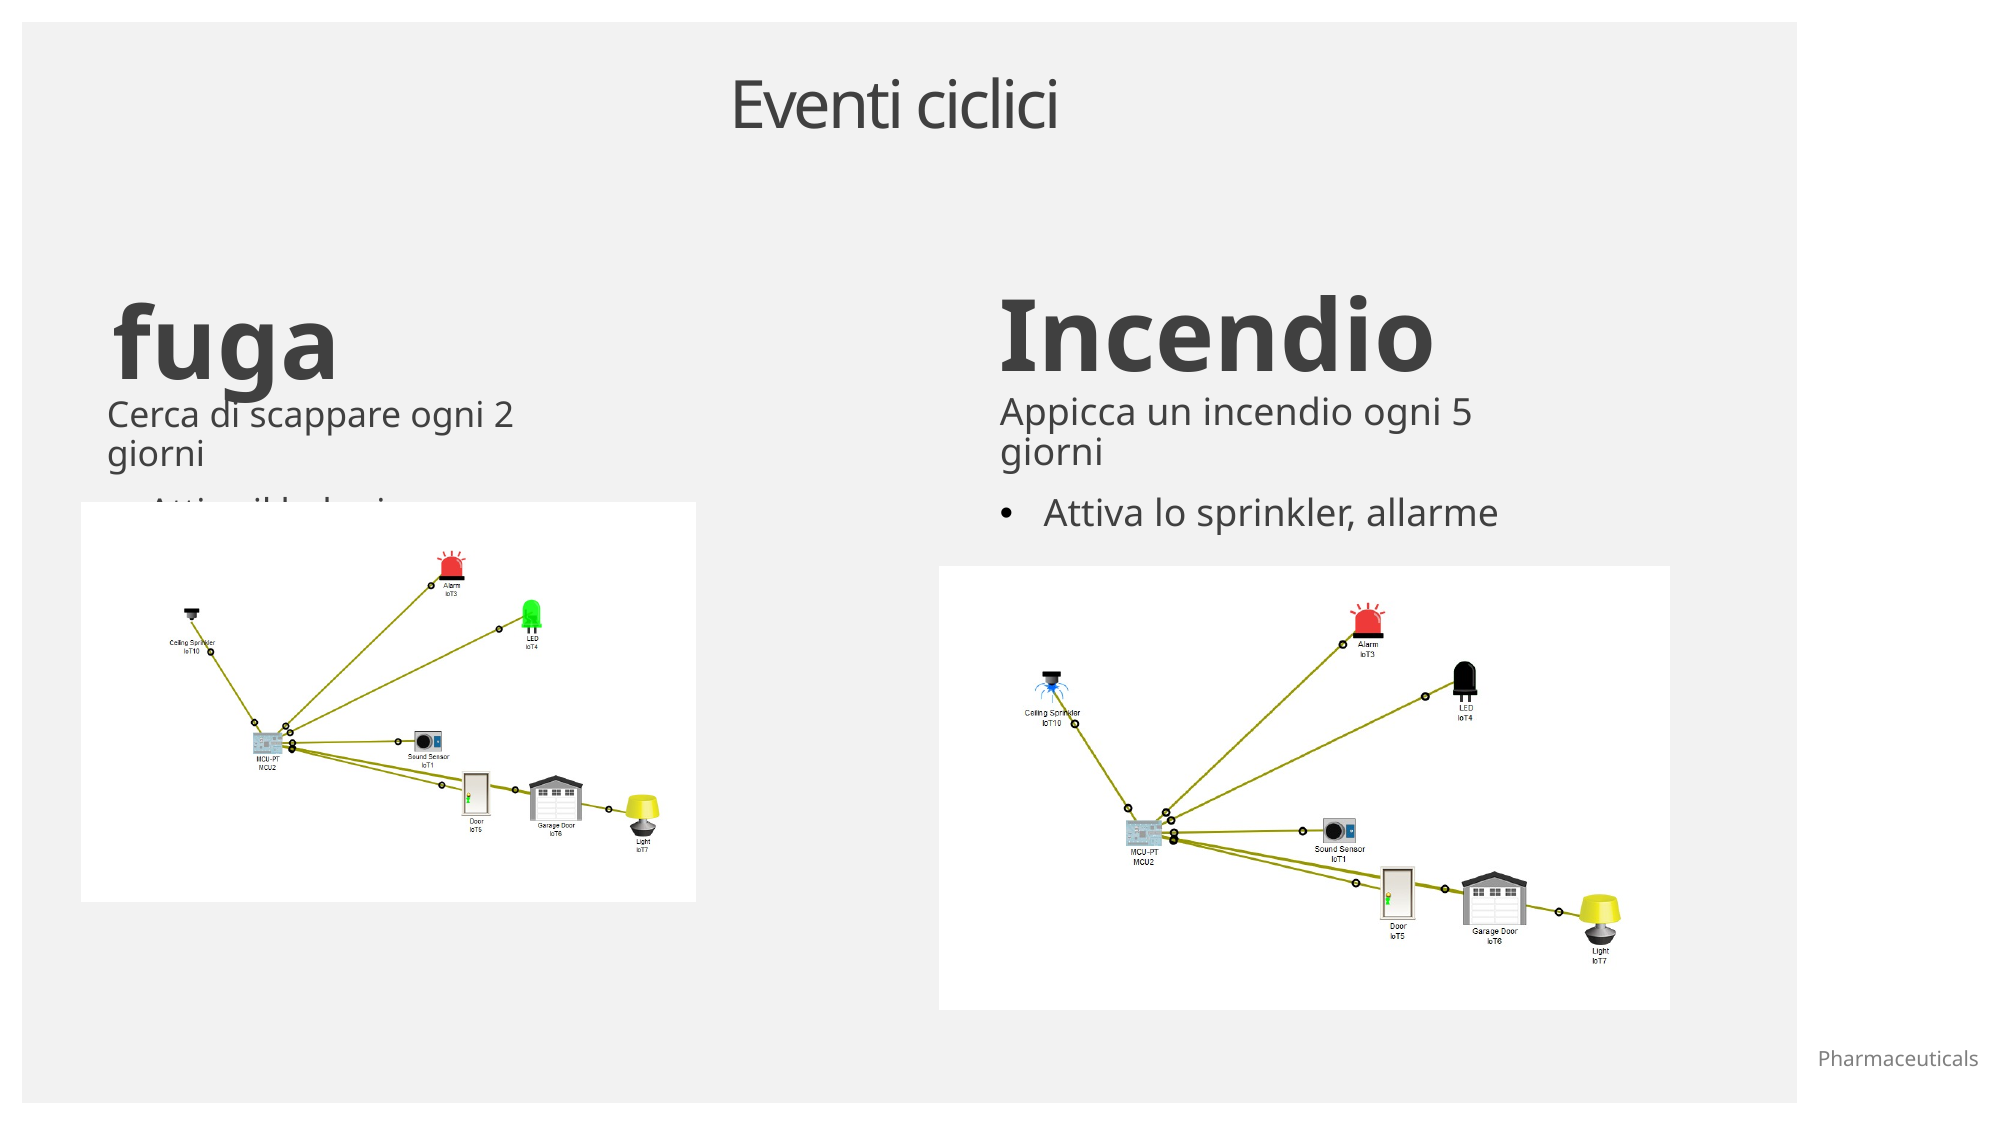

# Eventi ciclici
Incendio
fuga
Appicca un incendio ogni 5 giorni
Attiva lo sprinkler, allarme
Cerca di scappare ogni 2 giorni
Attiva il led , sirena